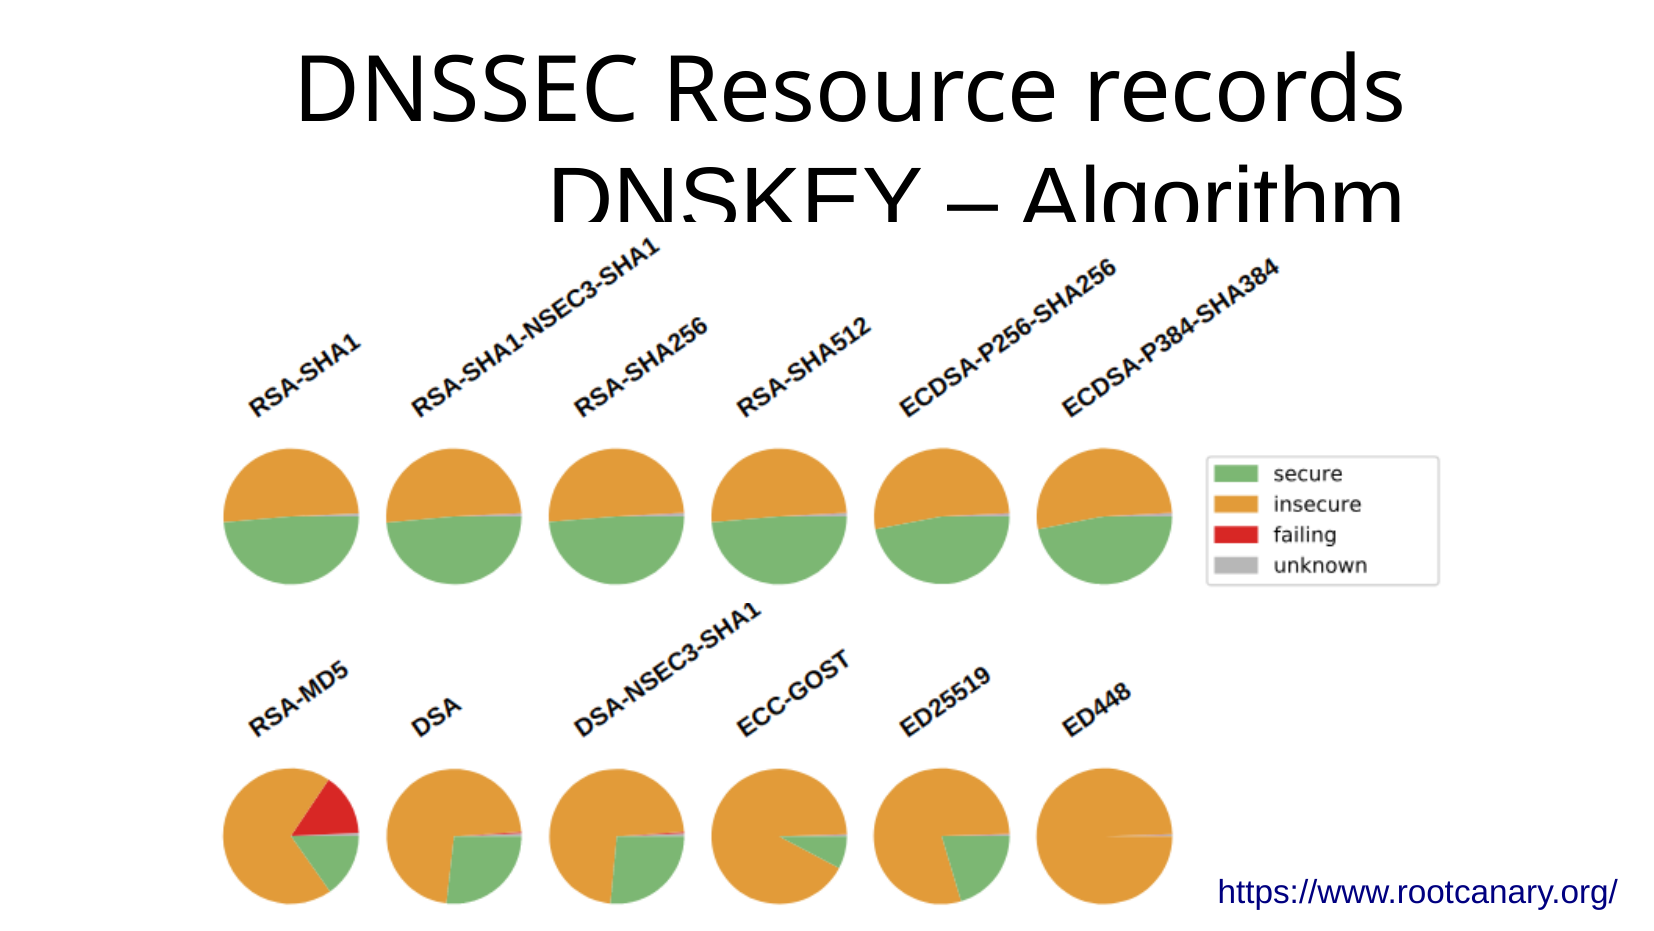

# DNSSEC Resource records DNSKEY – Algorithm
https://www.rootcanary.org/